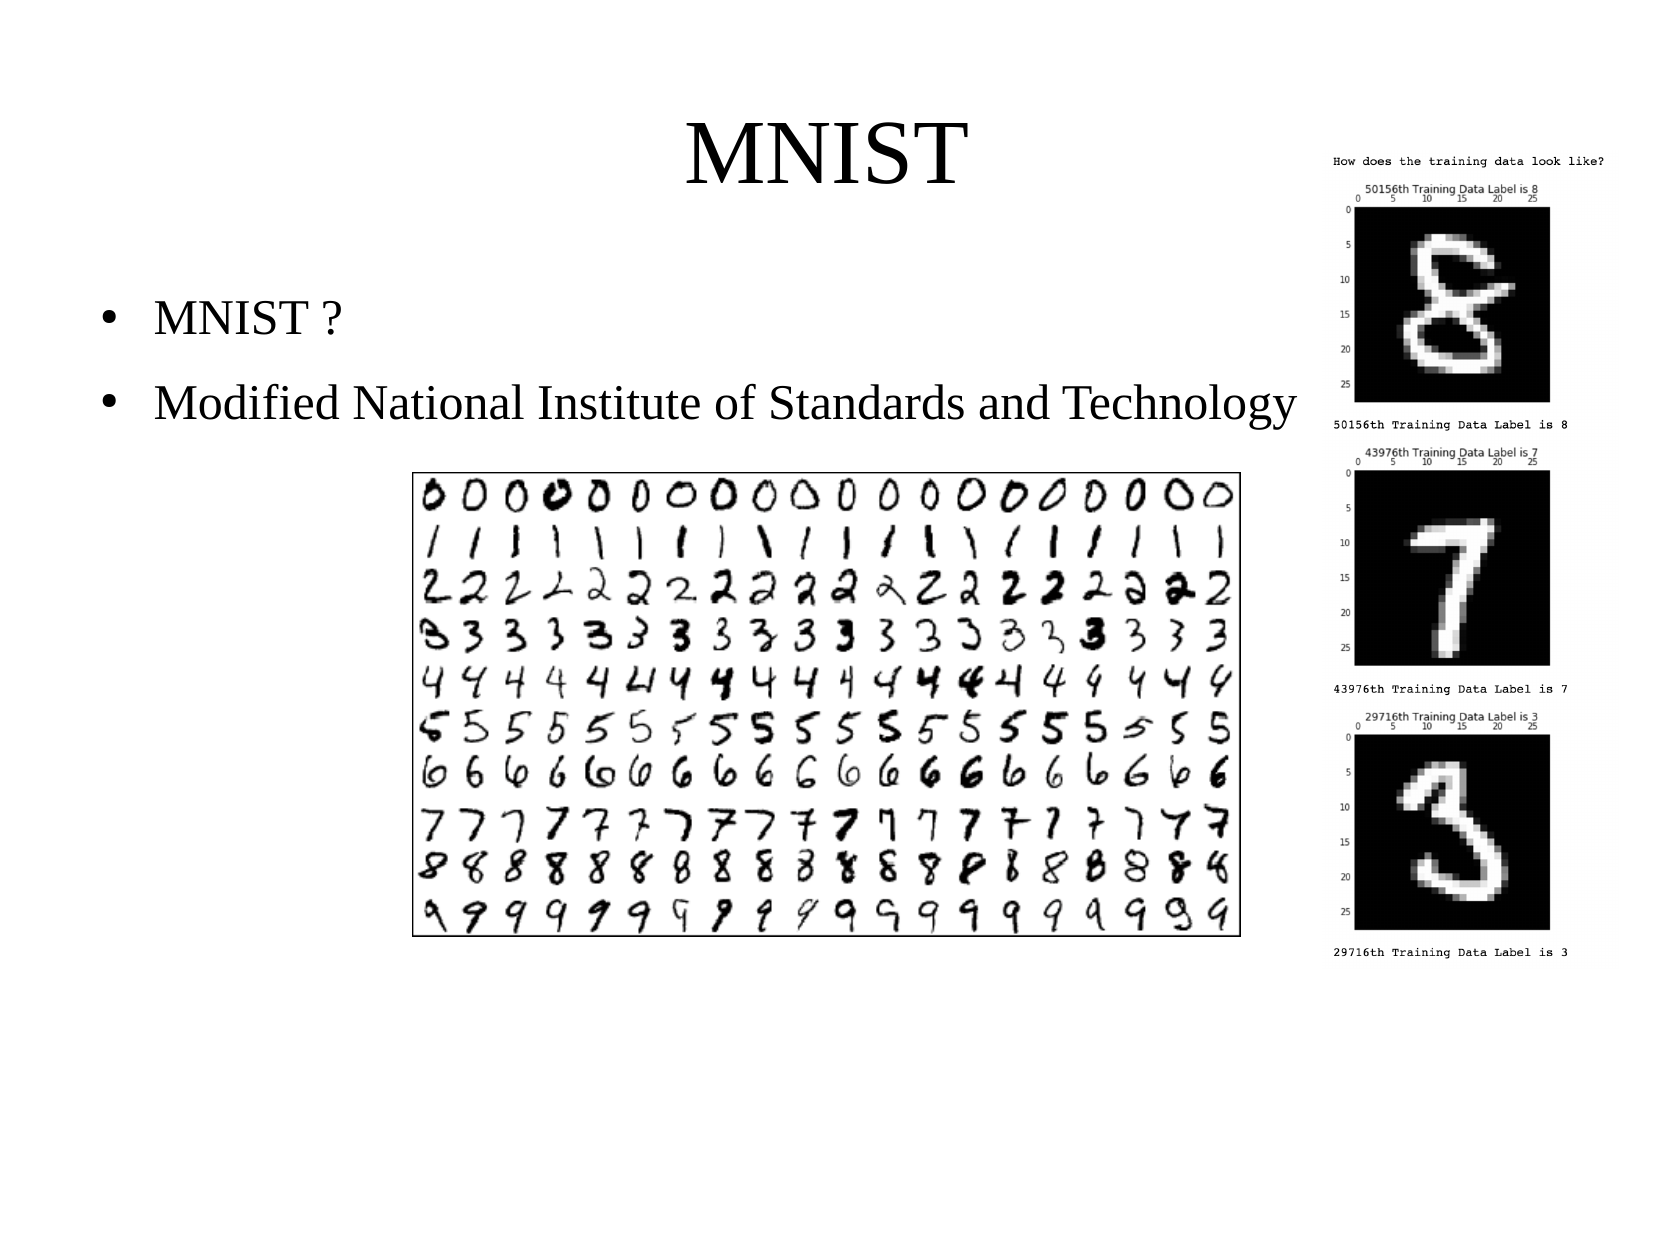

# MNIST
MNIST ?
Modified National Institute of Standards and Technology